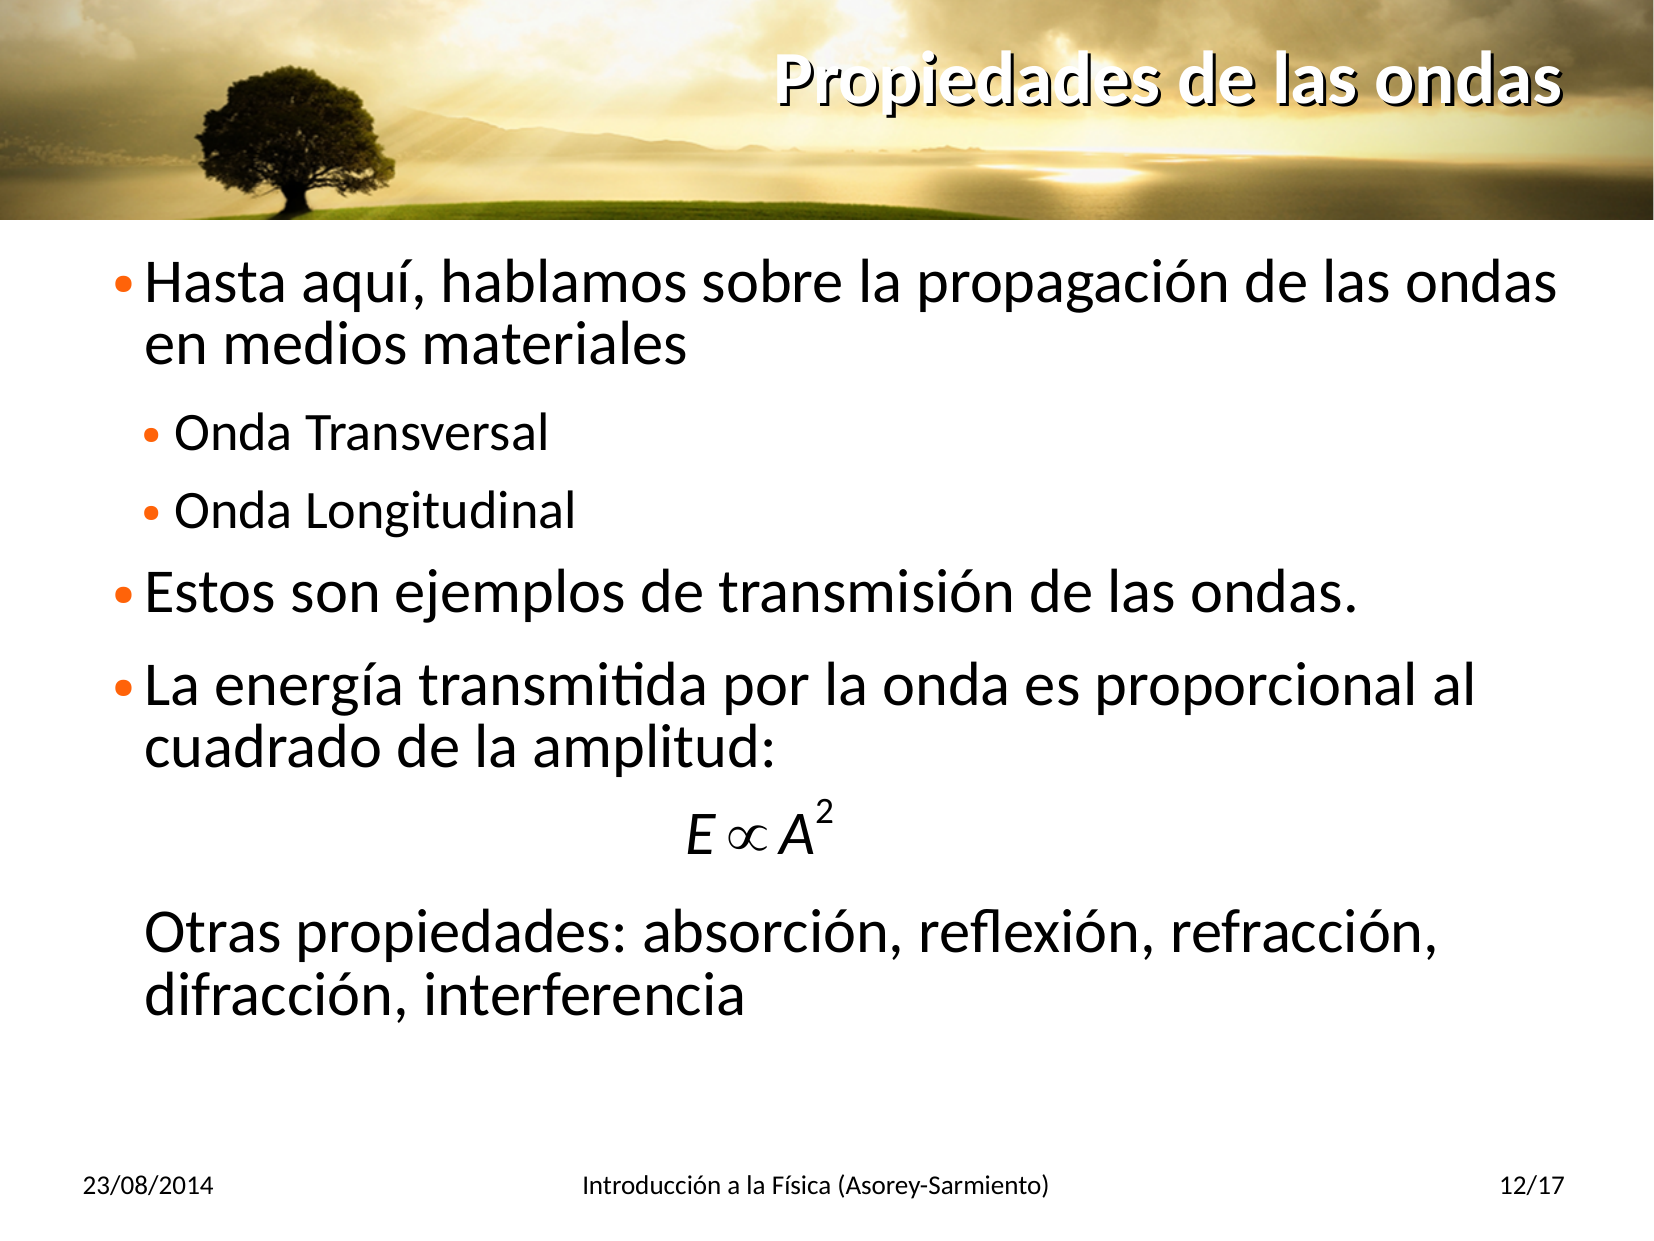

# Propiedades de las ondas
Hasta aquí, hablamos sobre la propagación de las ondas en medios materiales
Onda Transversal
Onda Longitudinal
Estos son ejemplos de transmisión de las ondas.
La energía transmitida por la onda es proporcional al cuadrado de la amplitud:
Otras propiedades: absorción, reflexión, refracción, difracción, interferencia
23/08/2014
Introducción a la Física (Asorey-Sarmiento)
12